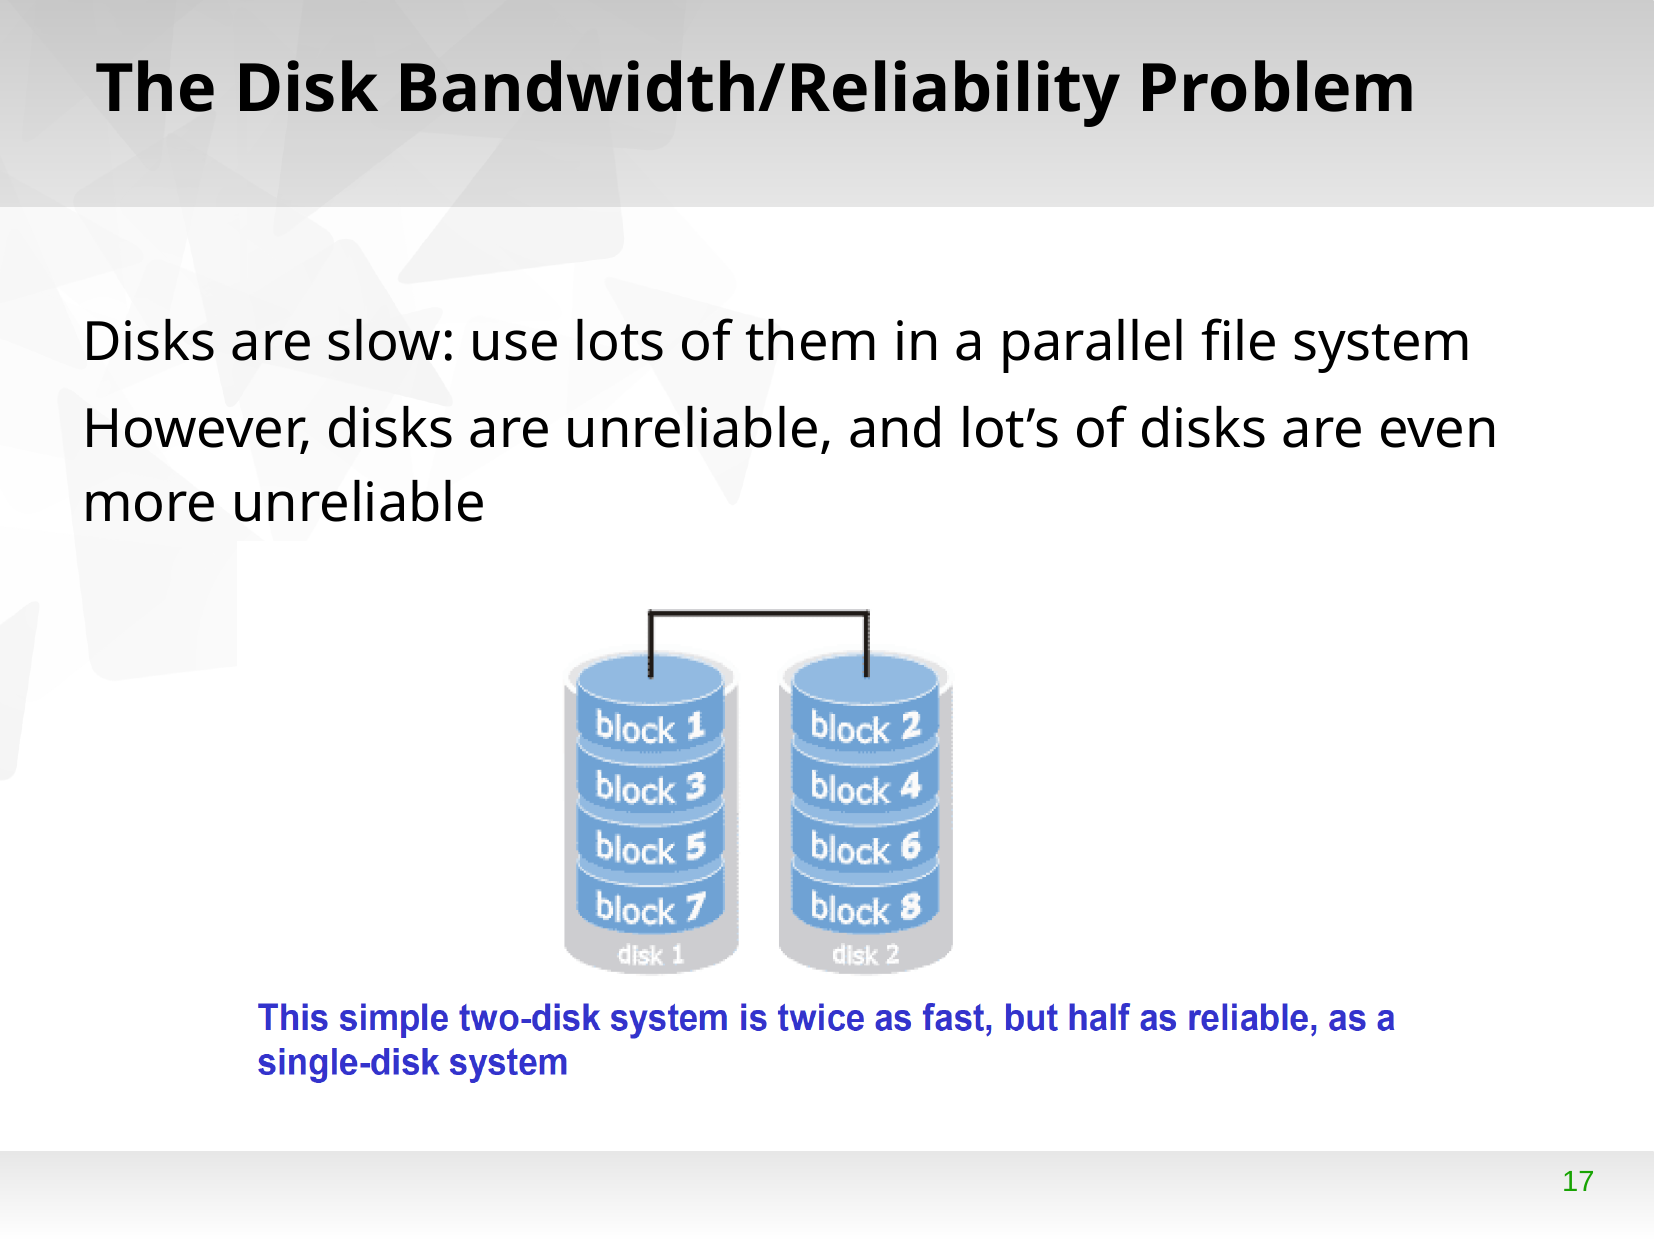

# The Disk Bandwidth/Reliability Problem
Disks are slow: use lots of them in a parallel file system
However, disks are unreliable, and lot’s of disks are even more unreliable
17